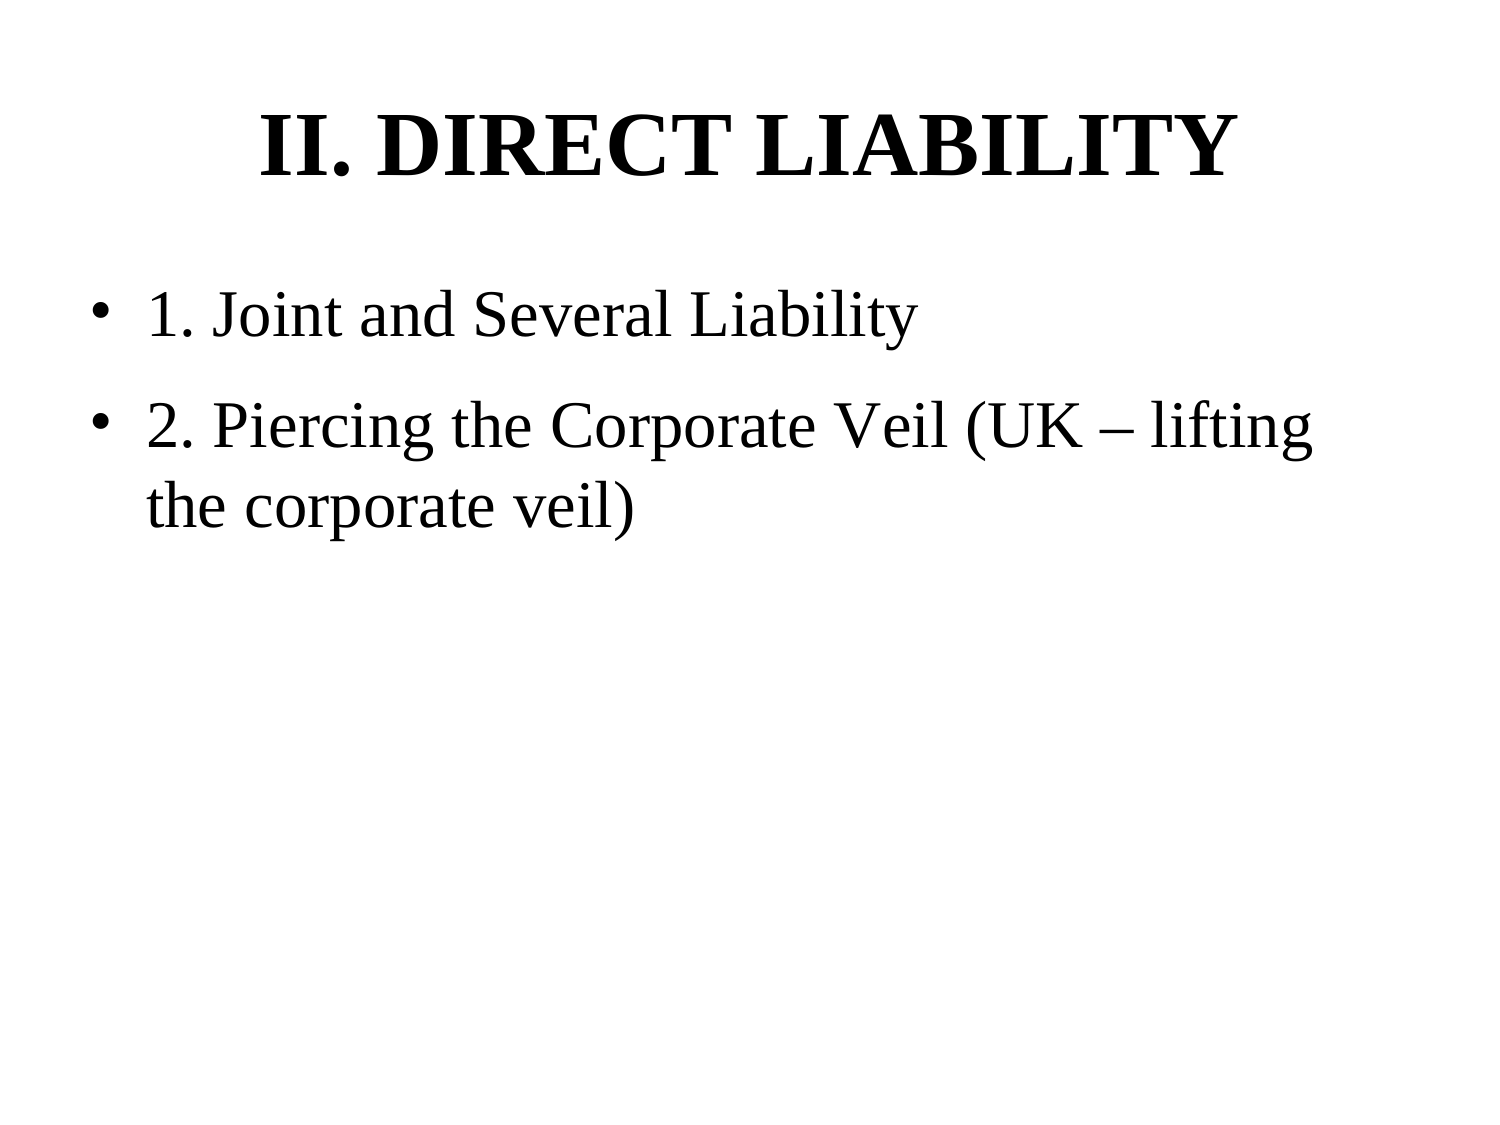

# II. DIRECT LIABILITY
1. Joint and Several Liability
2. Piercing the Corporate Veil (UK – lifting the corporate veil)